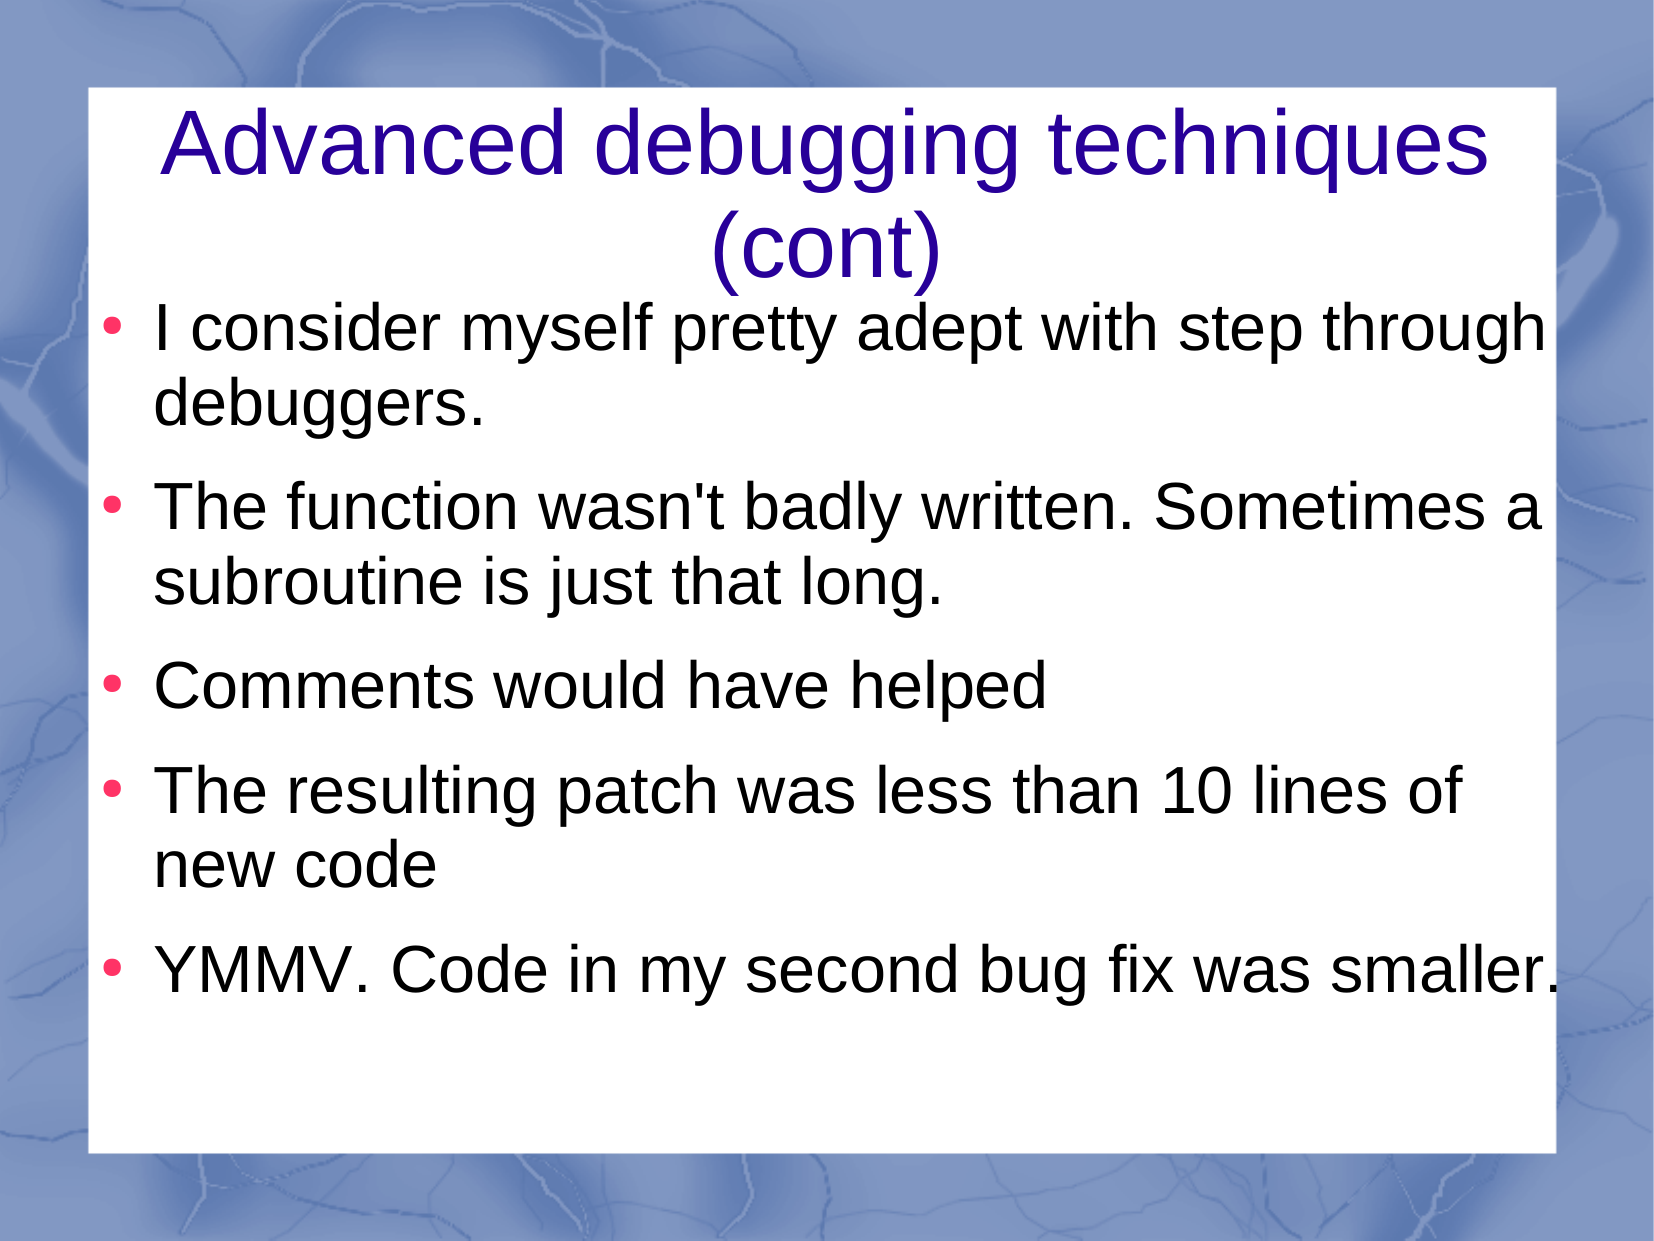

# Advanced debugging techniques (cont)
I consider myself pretty adept with step through debuggers.
The function wasn't badly written. Sometimes a subroutine is just that long.
Comments would have helped
The resulting patch was less than 10 lines of new code
YMMV. Code in my second bug fix was smaller.